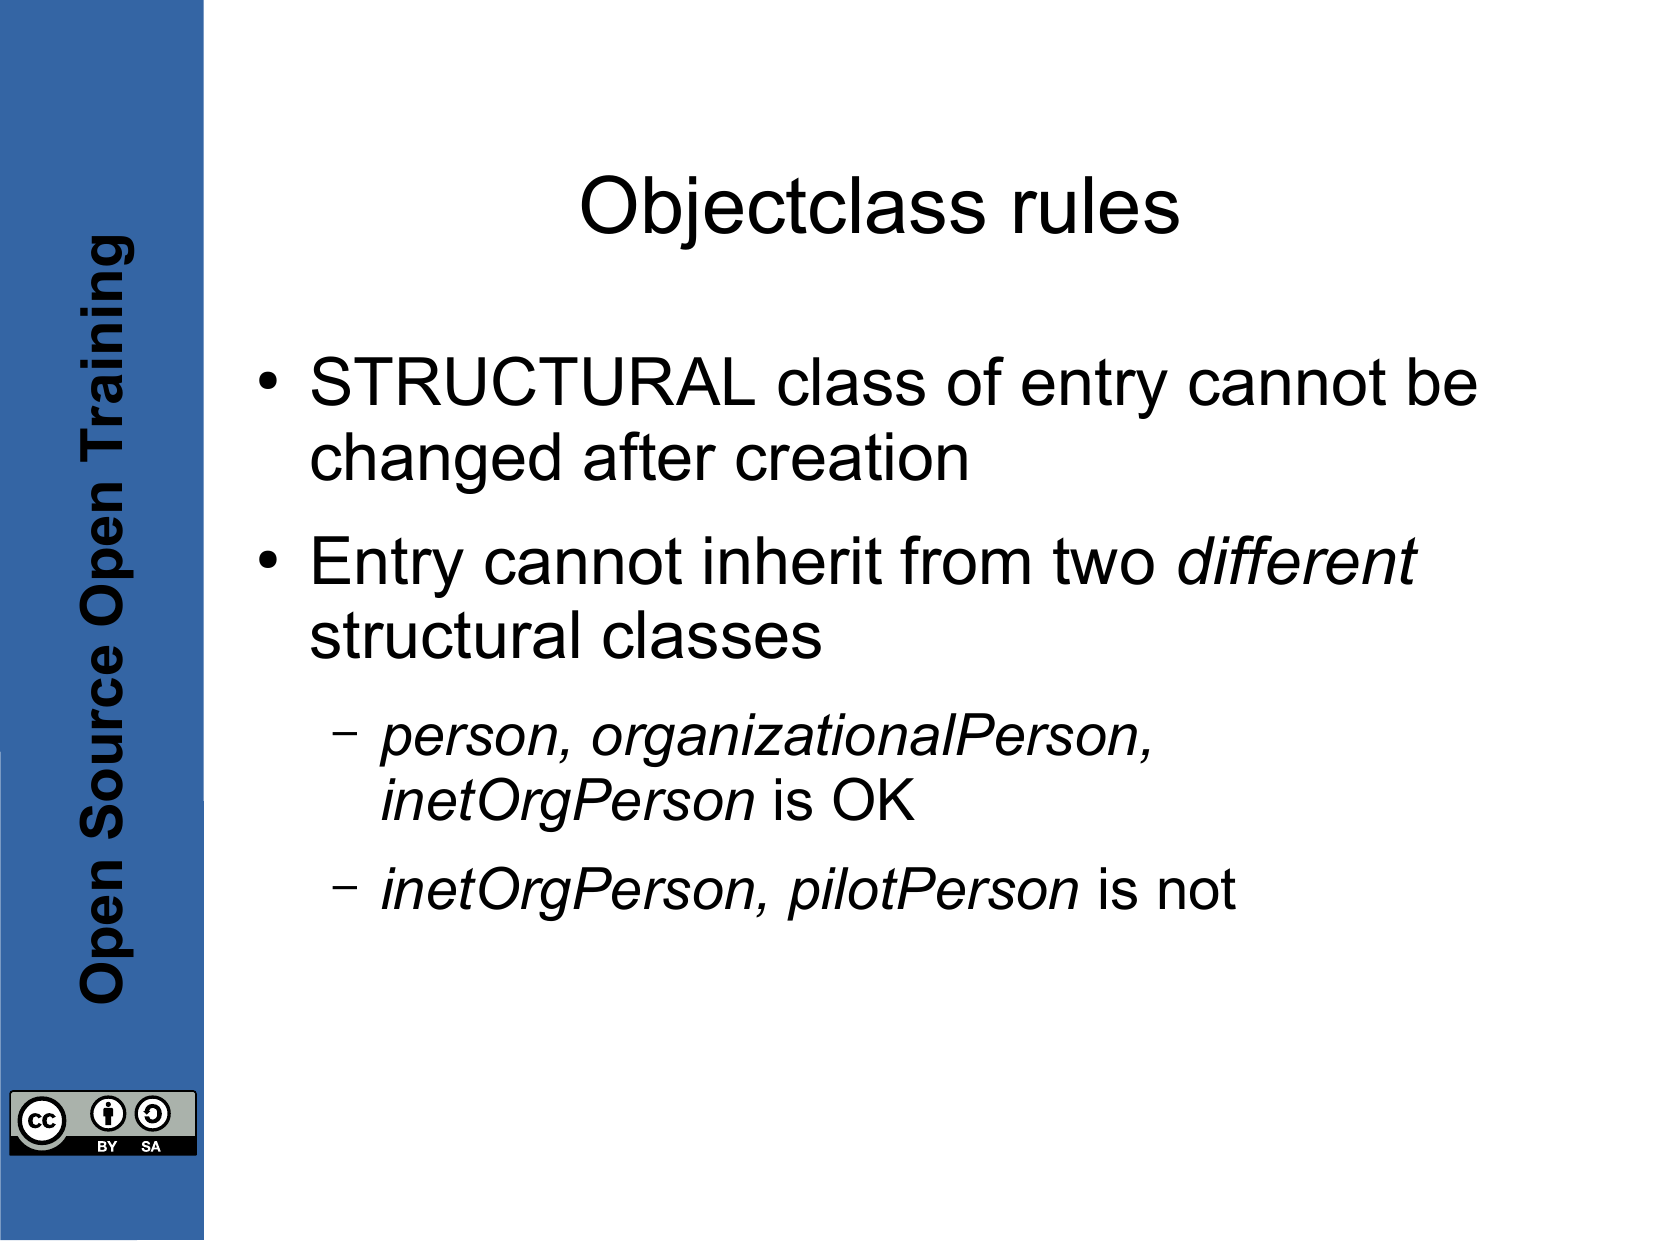

# Objectclass rules
STRUCTURAL class of entry cannot be changed after creation
Entry cannot inherit from two different structural classes
person, organizationalPerson, inetOrgPerson is OK
inetOrgPerson, pilotPerson is not